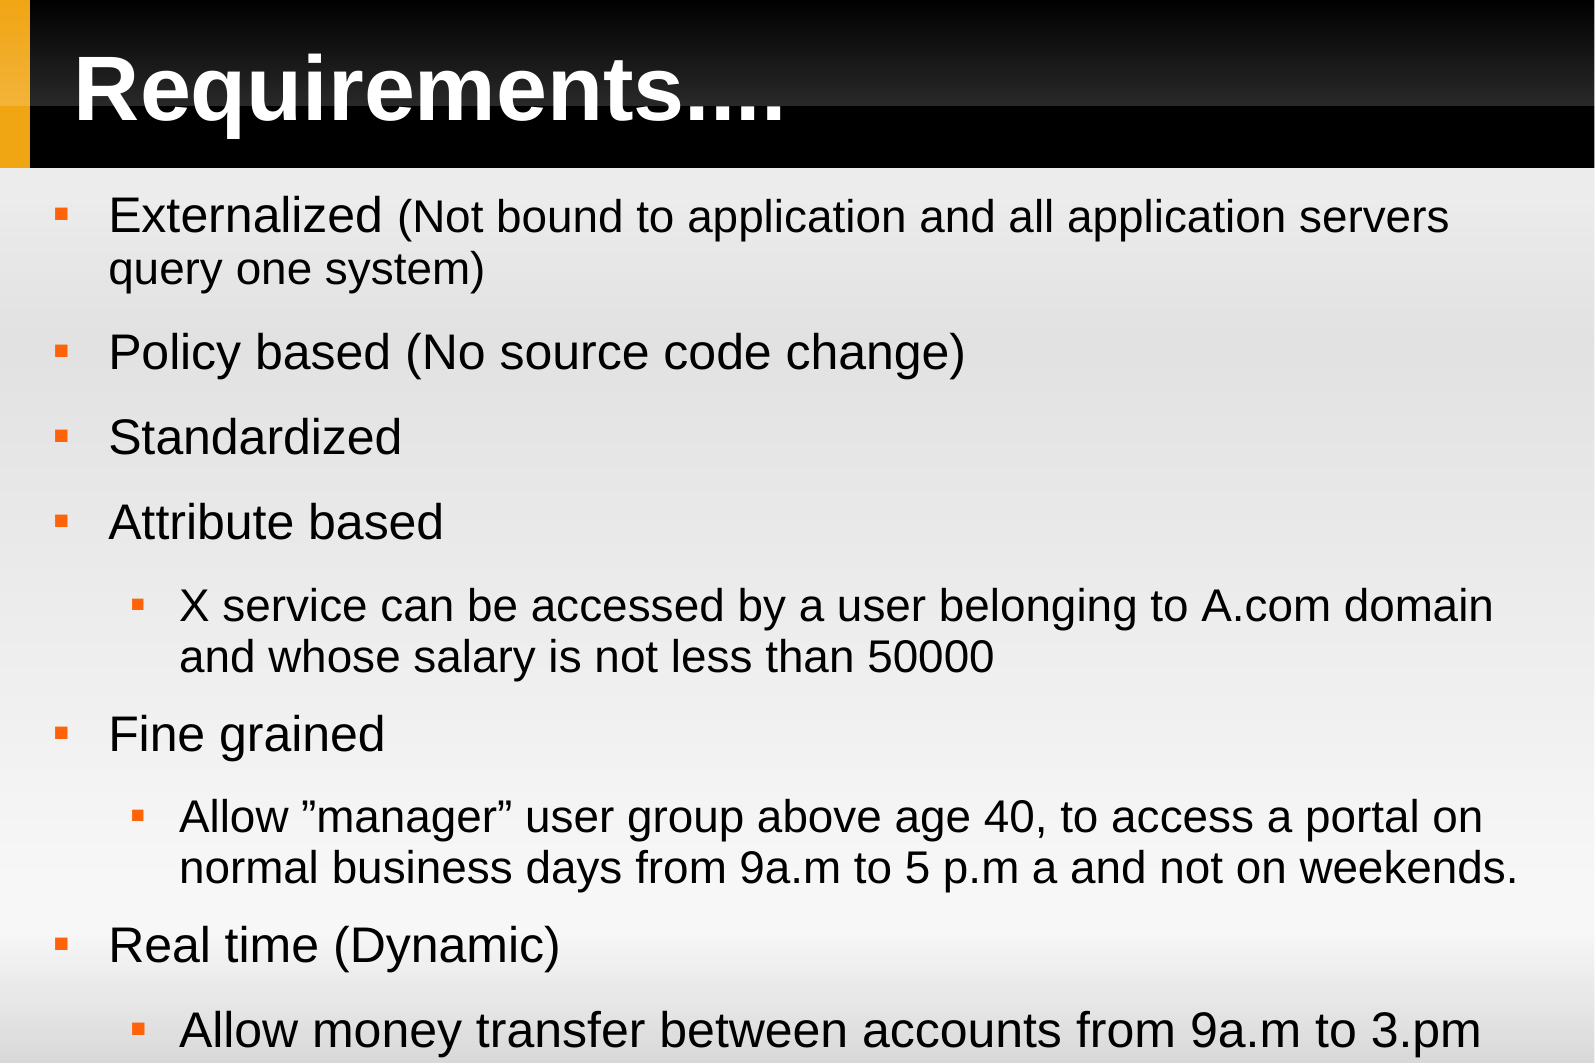

# Requirements....
Externalized (Not bound to application and all application servers query one system)
Policy based (No source code change)
Standardized
Attribute based
X service can be accessed by a user belonging to A.com domain and whose salary is not less than 50000
Fine grained
Allow ”manager” user group above age 40, to access a portal on normal business days from 9a.m to 5 p.m a and not on weekends.
Real time (Dynamic)
Allow money transfer between accounts from 9a.m to 3.pm